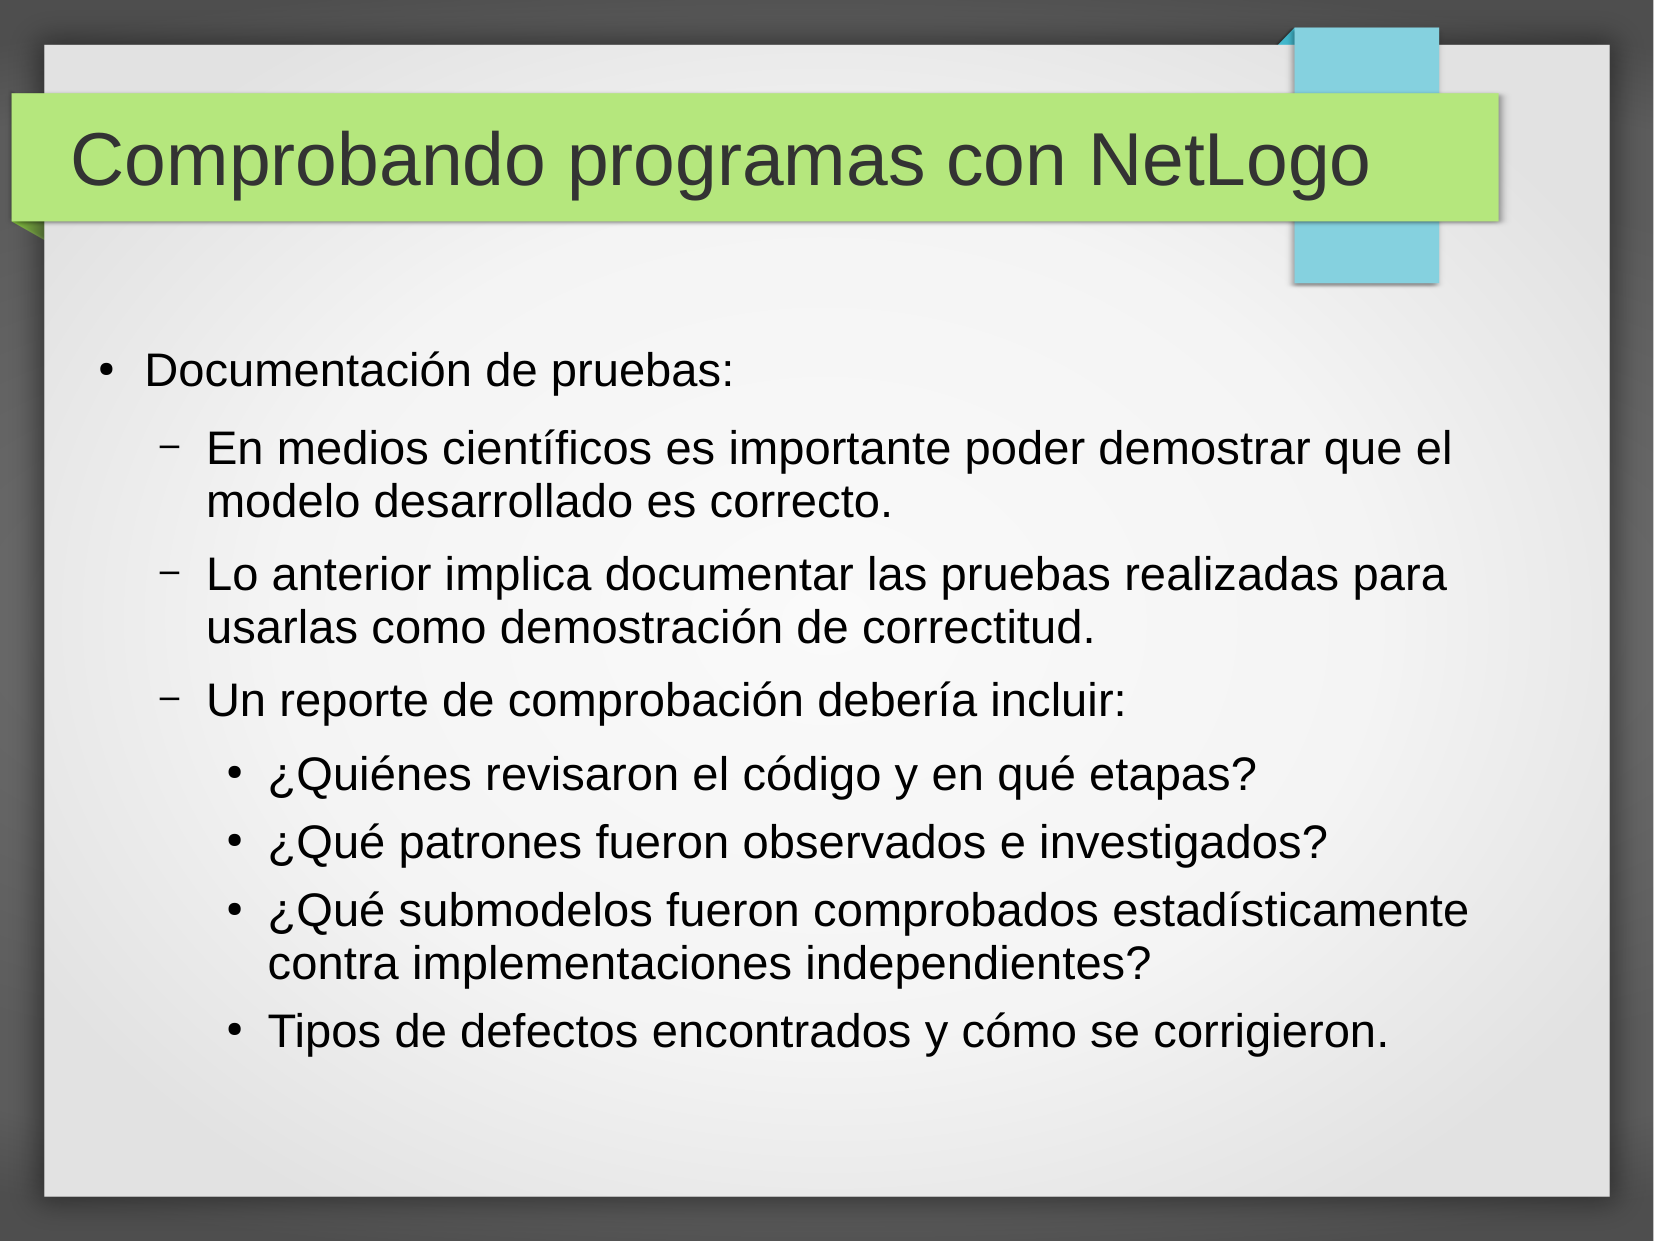

# Comprobando programas con NetLogo
Documentación de pruebas:
En medios científicos es importante poder demostrar que el modelo desarrollado es correcto.
Lo anterior implica documentar las pruebas realizadas para usarlas como demostración de correctitud.
Un reporte de comprobación debería incluir:
¿Quiénes revisaron el código y en qué etapas?
¿Qué patrones fueron observados e investigados?
¿Qué submodelos fueron comprobados estadísticamente contra implementaciones independientes?
Tipos de defectos encontrados y cómo se corrigieron.